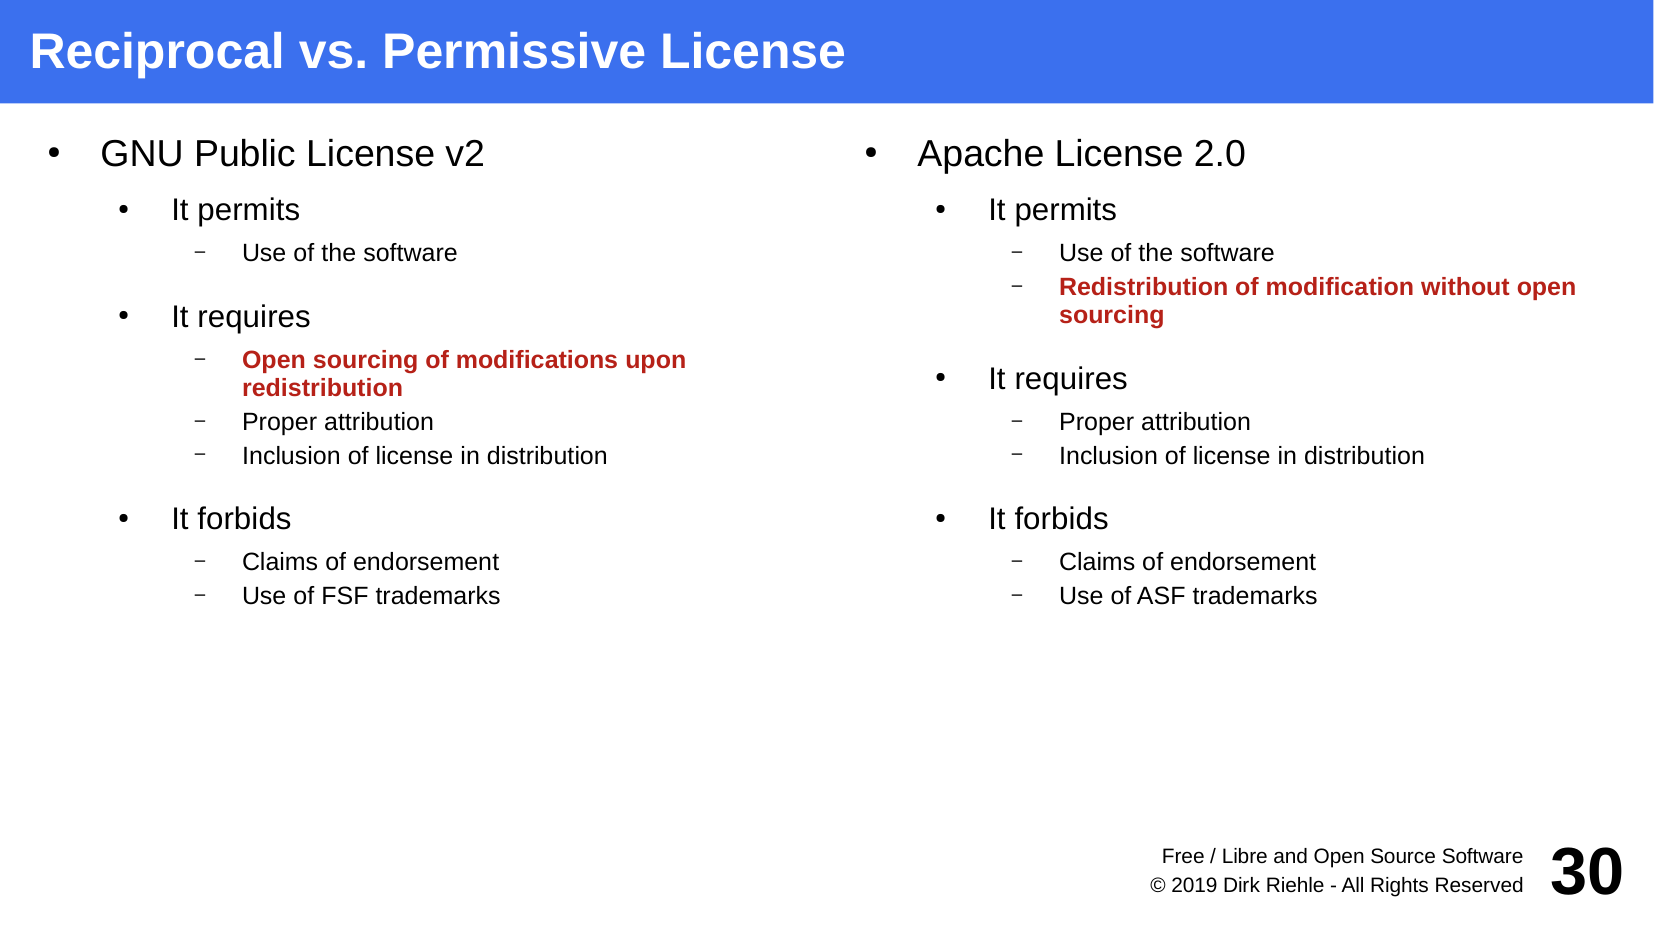

# Reciprocal vs. Permissive License
GNU Public License v2
It permits
Use of the software
It requires
Open sourcing of modifications upon redistribution
Proper attribution
Inclusion of license in distribution
It forbids
Claims of endorsement
Use of FSF trademarks
Apache License 2.0
It permits
Use of the software
Redistribution of modification without open sourcing
It requires
Proper attribution
Inclusion of license in distribution
It forbids
Claims of endorsement
Use of ASF trademarks
Free / Libre and Open Source Software
30
© 2019 Dirk Riehle - All Rights Reserved